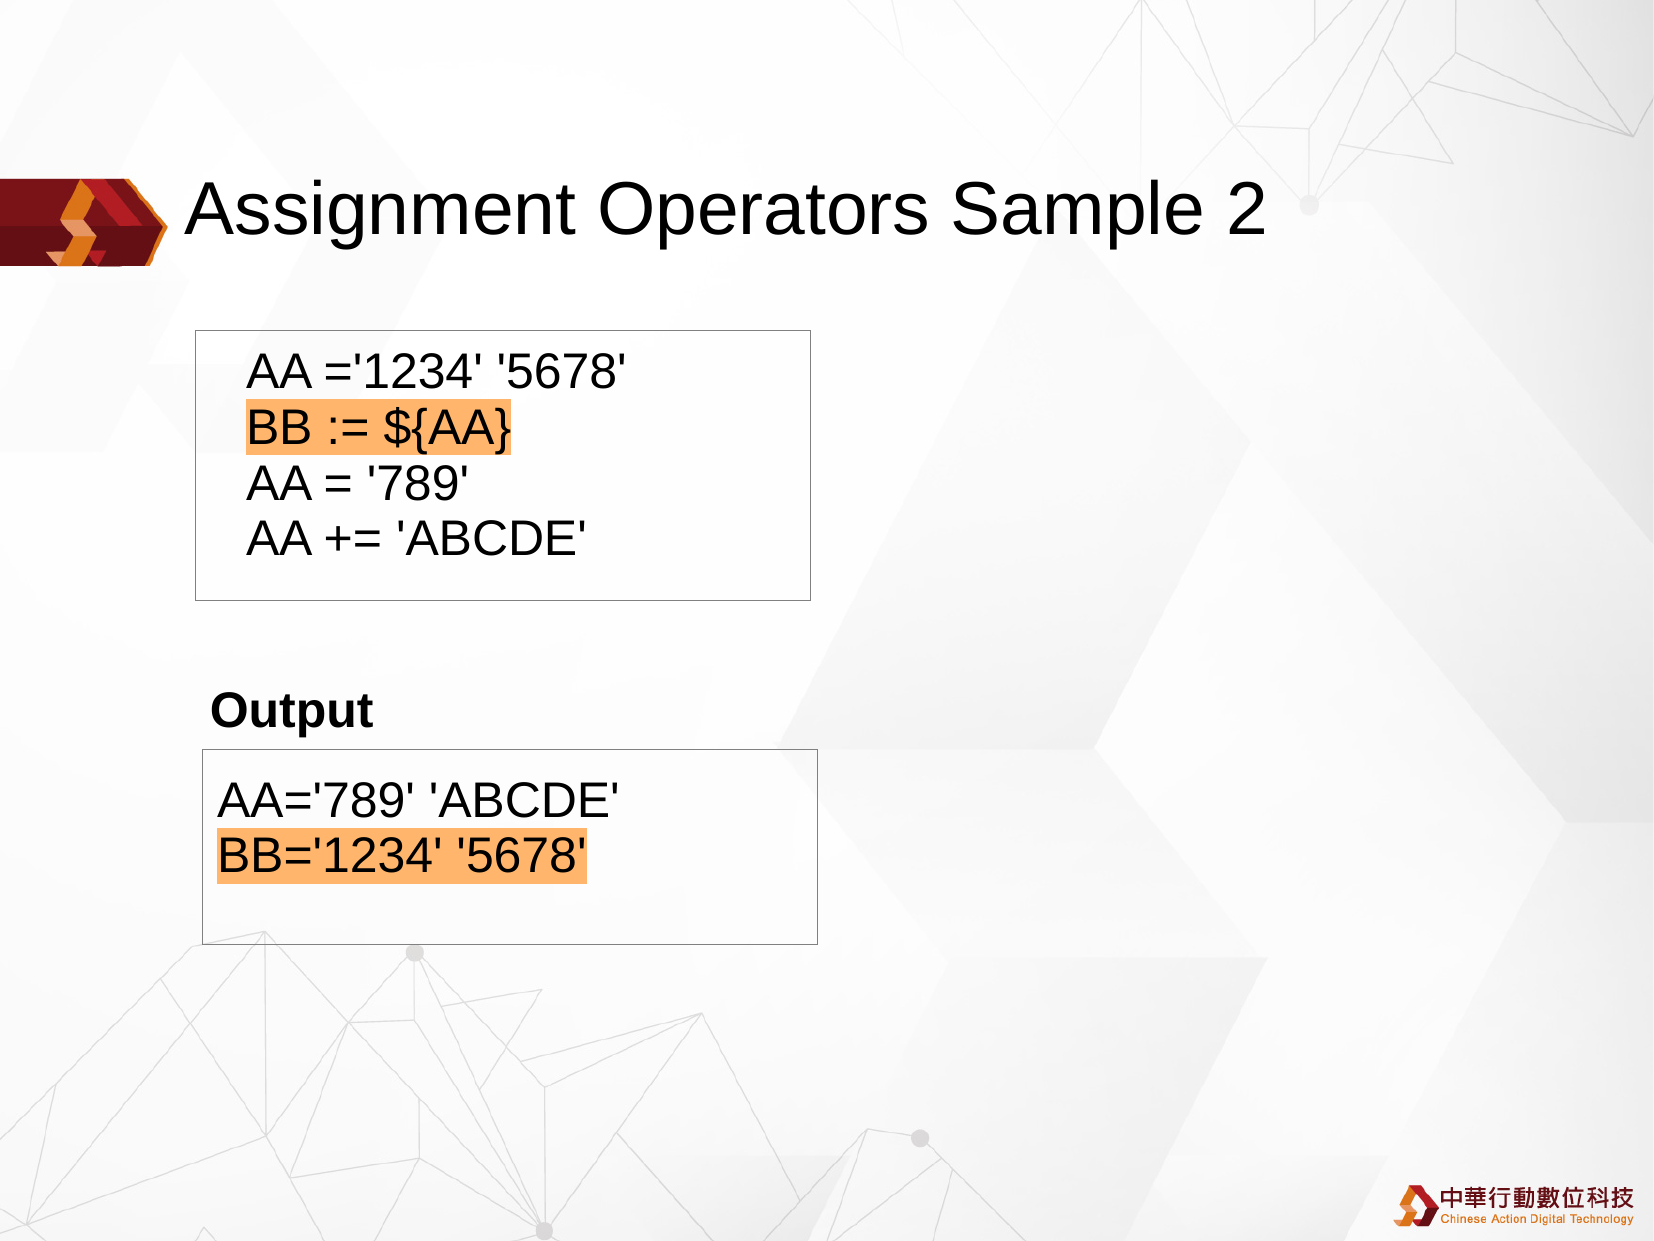

# Assignment Operators Sample 2
AA ='1234' '5678'
BB := ${AA}
AA = '789'
AA += 'ABCDE'
Output
AA='789' 'ABCDE'
BB='1234' '5678'